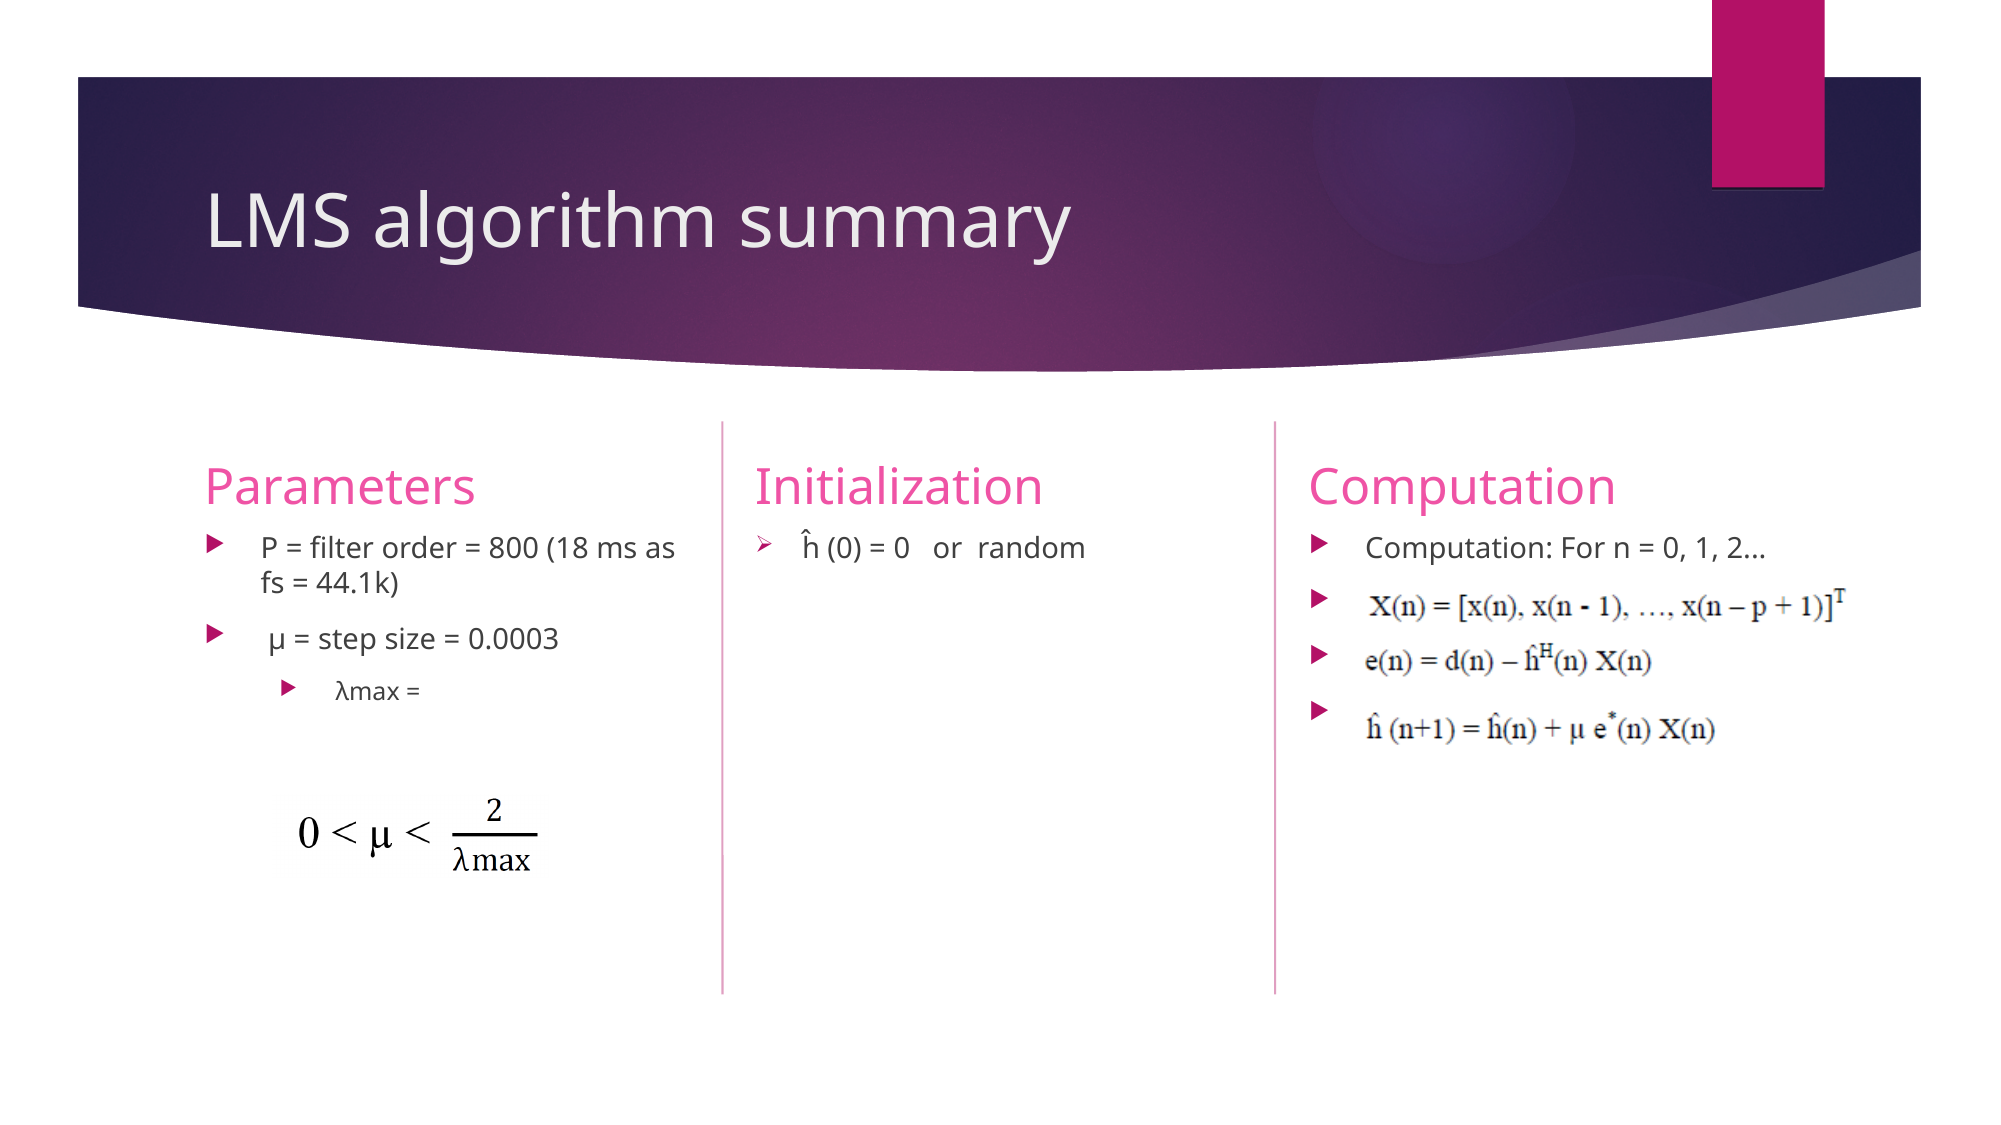

# LMS algorithm summary
Parameters
Initialization
Computation
P = filter order = 800 (18 ms as fs = 44.1k)
 µ = step size = 0.0003
λmax =
ĥ (0) = 0 or random
Computation: For n = 0, 1, 2...